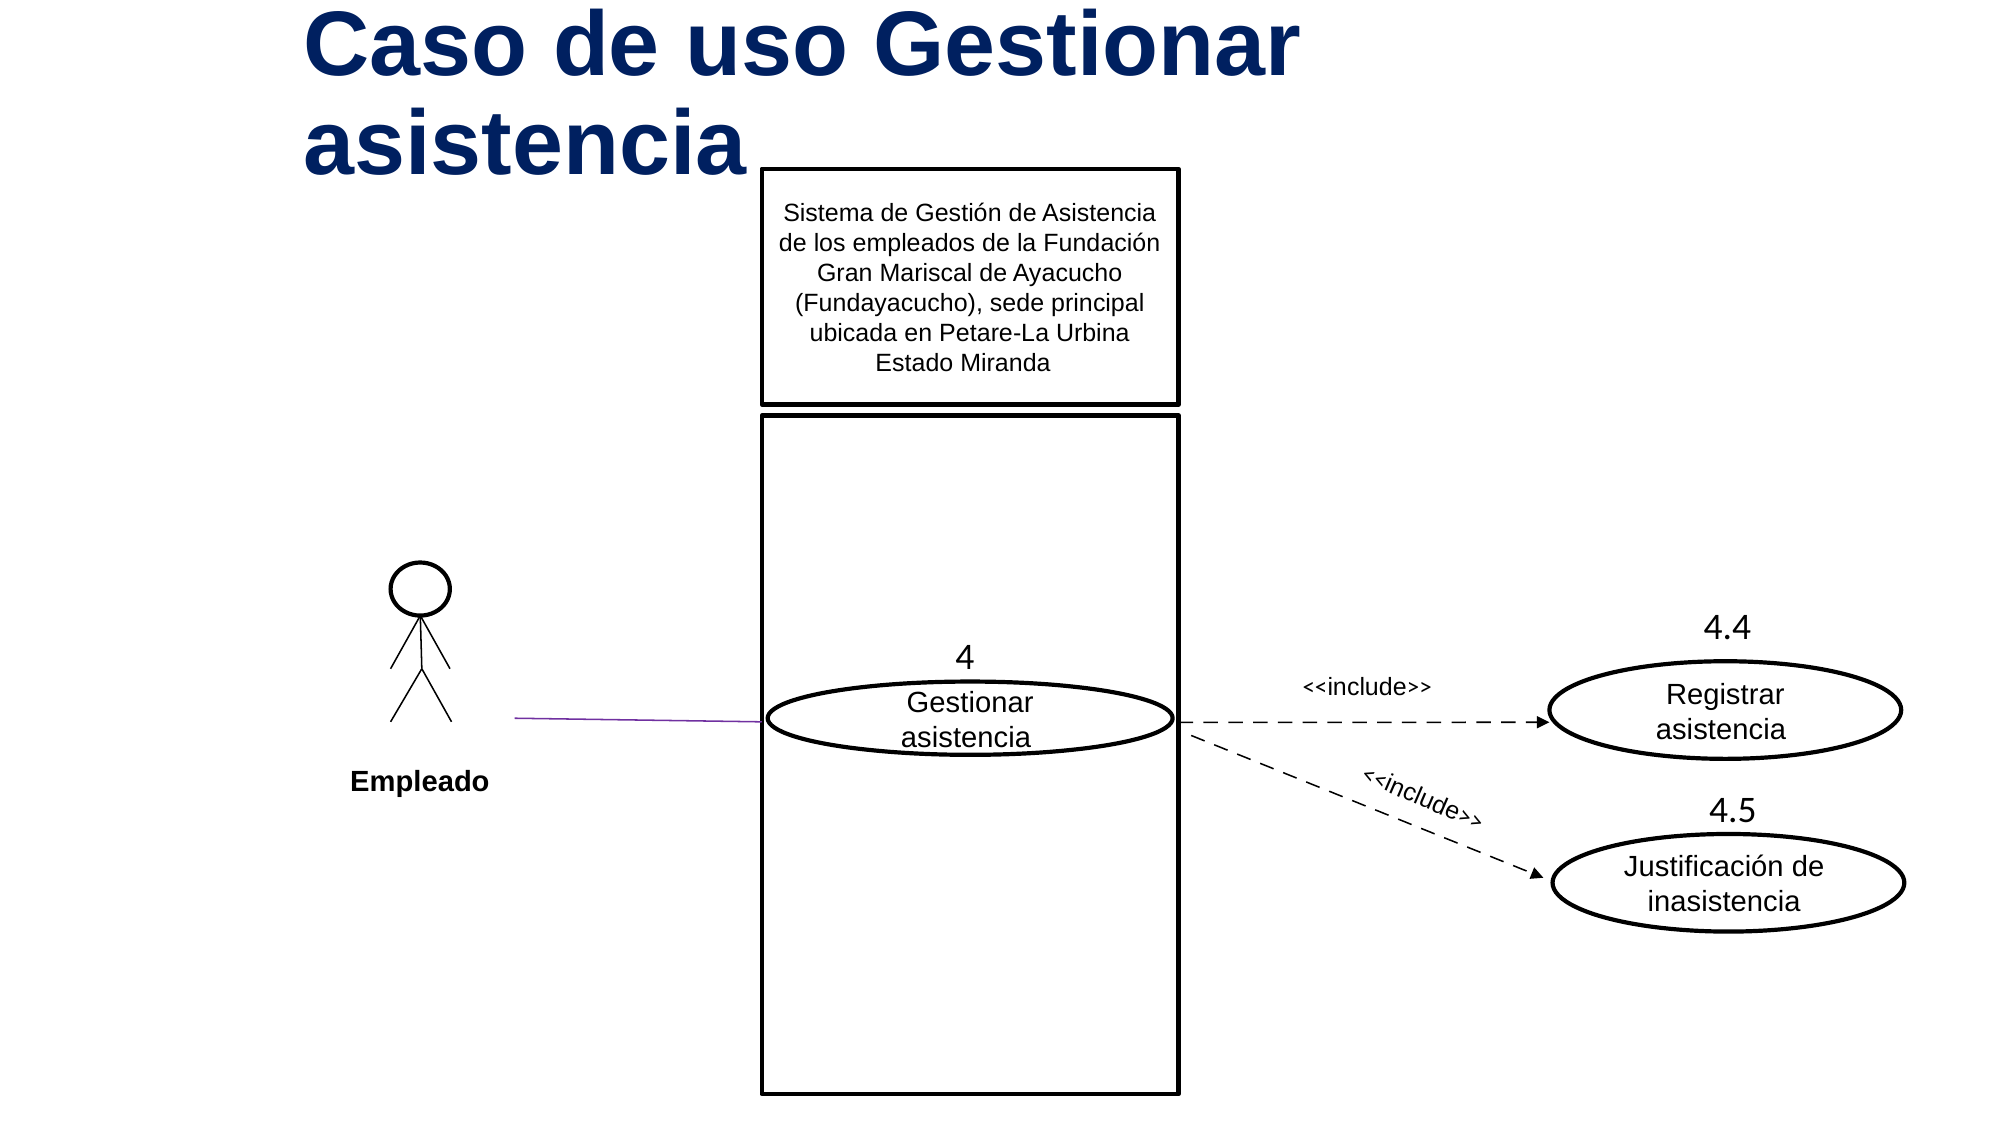

Caso de uso Gestionar asistencia
Sistema de Gestión de Asistencia de los empleados de la Fundación Gran Mariscal de Ayacucho (Fundayacucho), sede principal ubicada en Petare-La Urbina Estado Miranda
4.4
4
Registrar asistencia
<<include>>
Gestionar asistencia
Empleado
4.5
<<include>>
Justificación de inasistencia